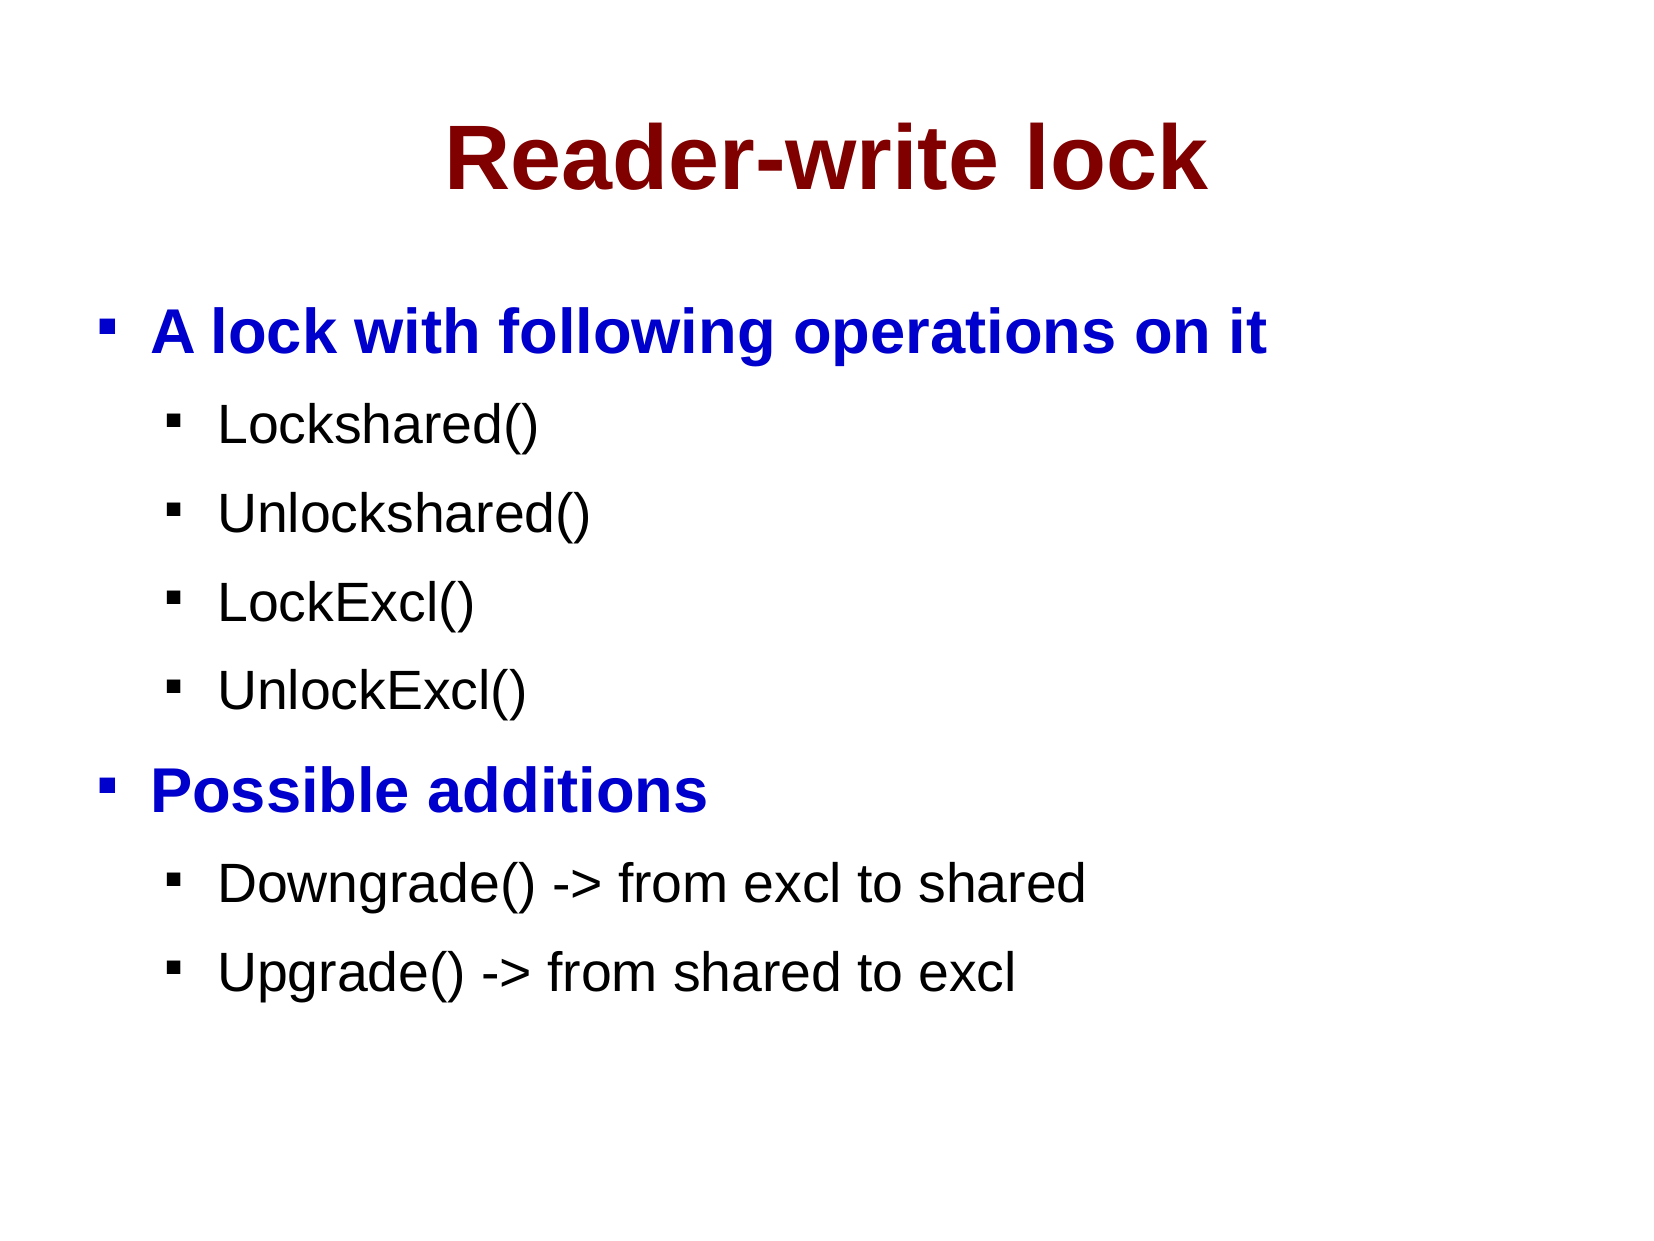

# Reader-write lock
A lock with following operations on it
Lockshared()
Unlockshared()
LockExcl()
UnlockExcl()
Possible additions
Downgrade() -> from excl to shared
Upgrade() -> from shared to excl